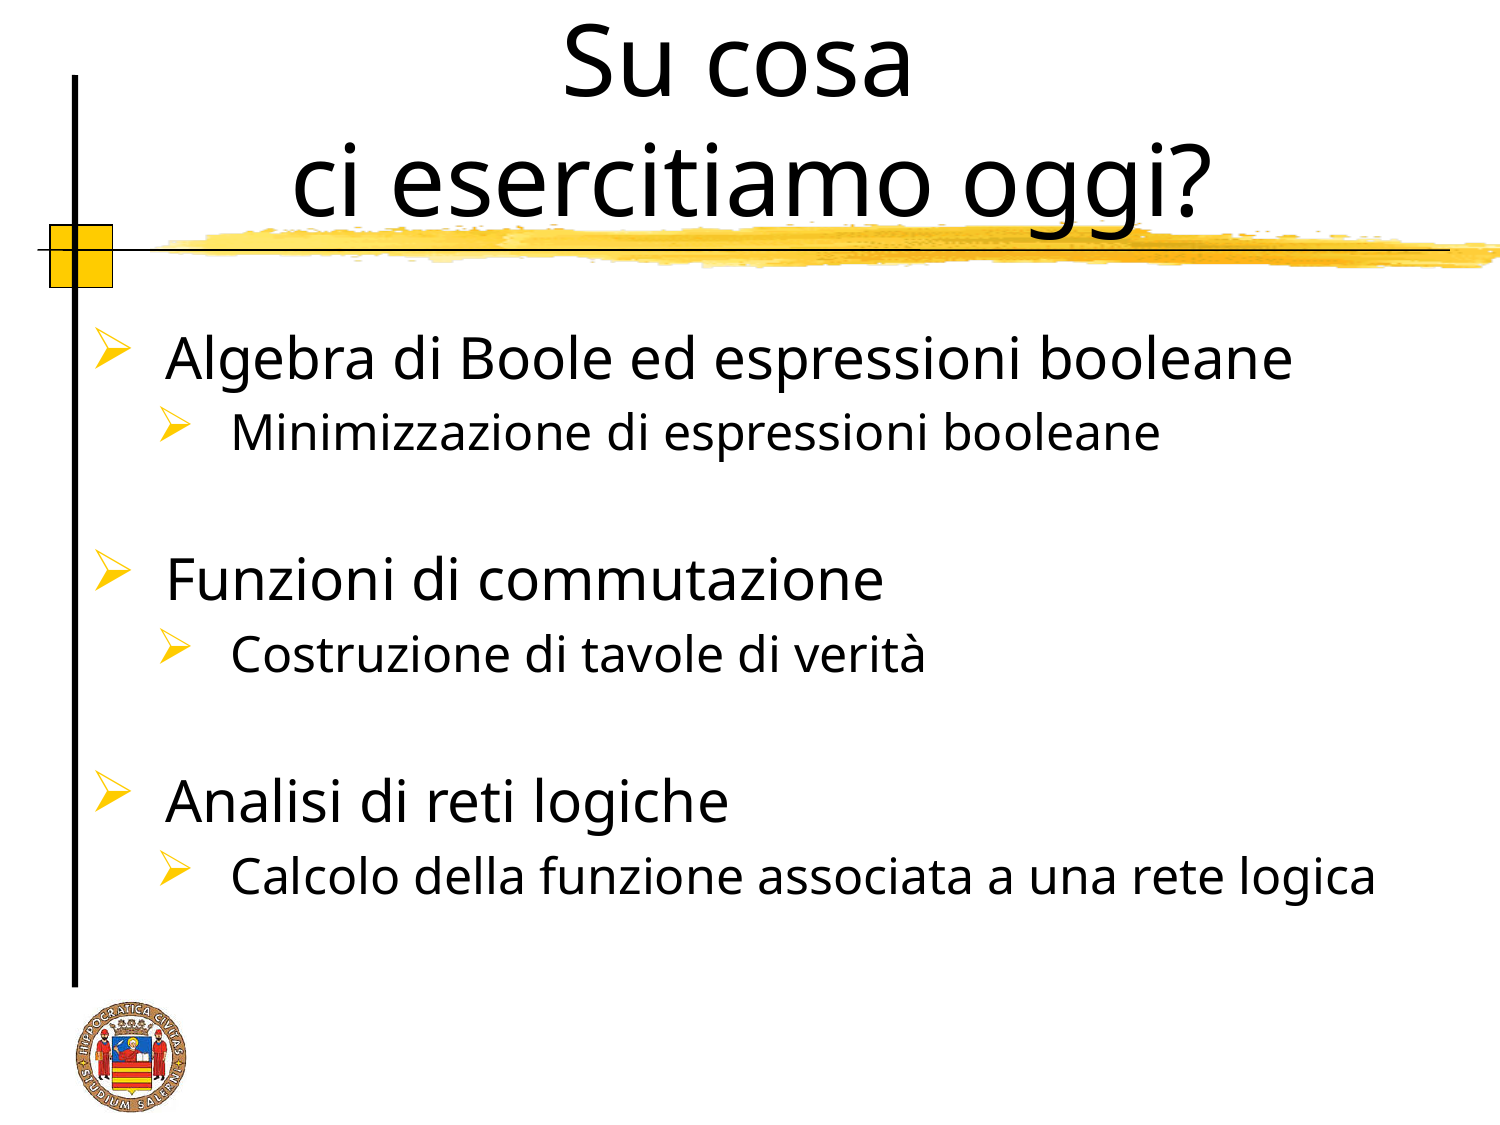

# Su cosa ci esercitiamo oggi?
Algebra di Boole ed espressioni booleane
Minimizzazione di espressioni booleane
Funzioni di commutazione
Costruzione di tavole di verità
Analisi di reti logiche
Calcolo della funzione associata a una rete logica